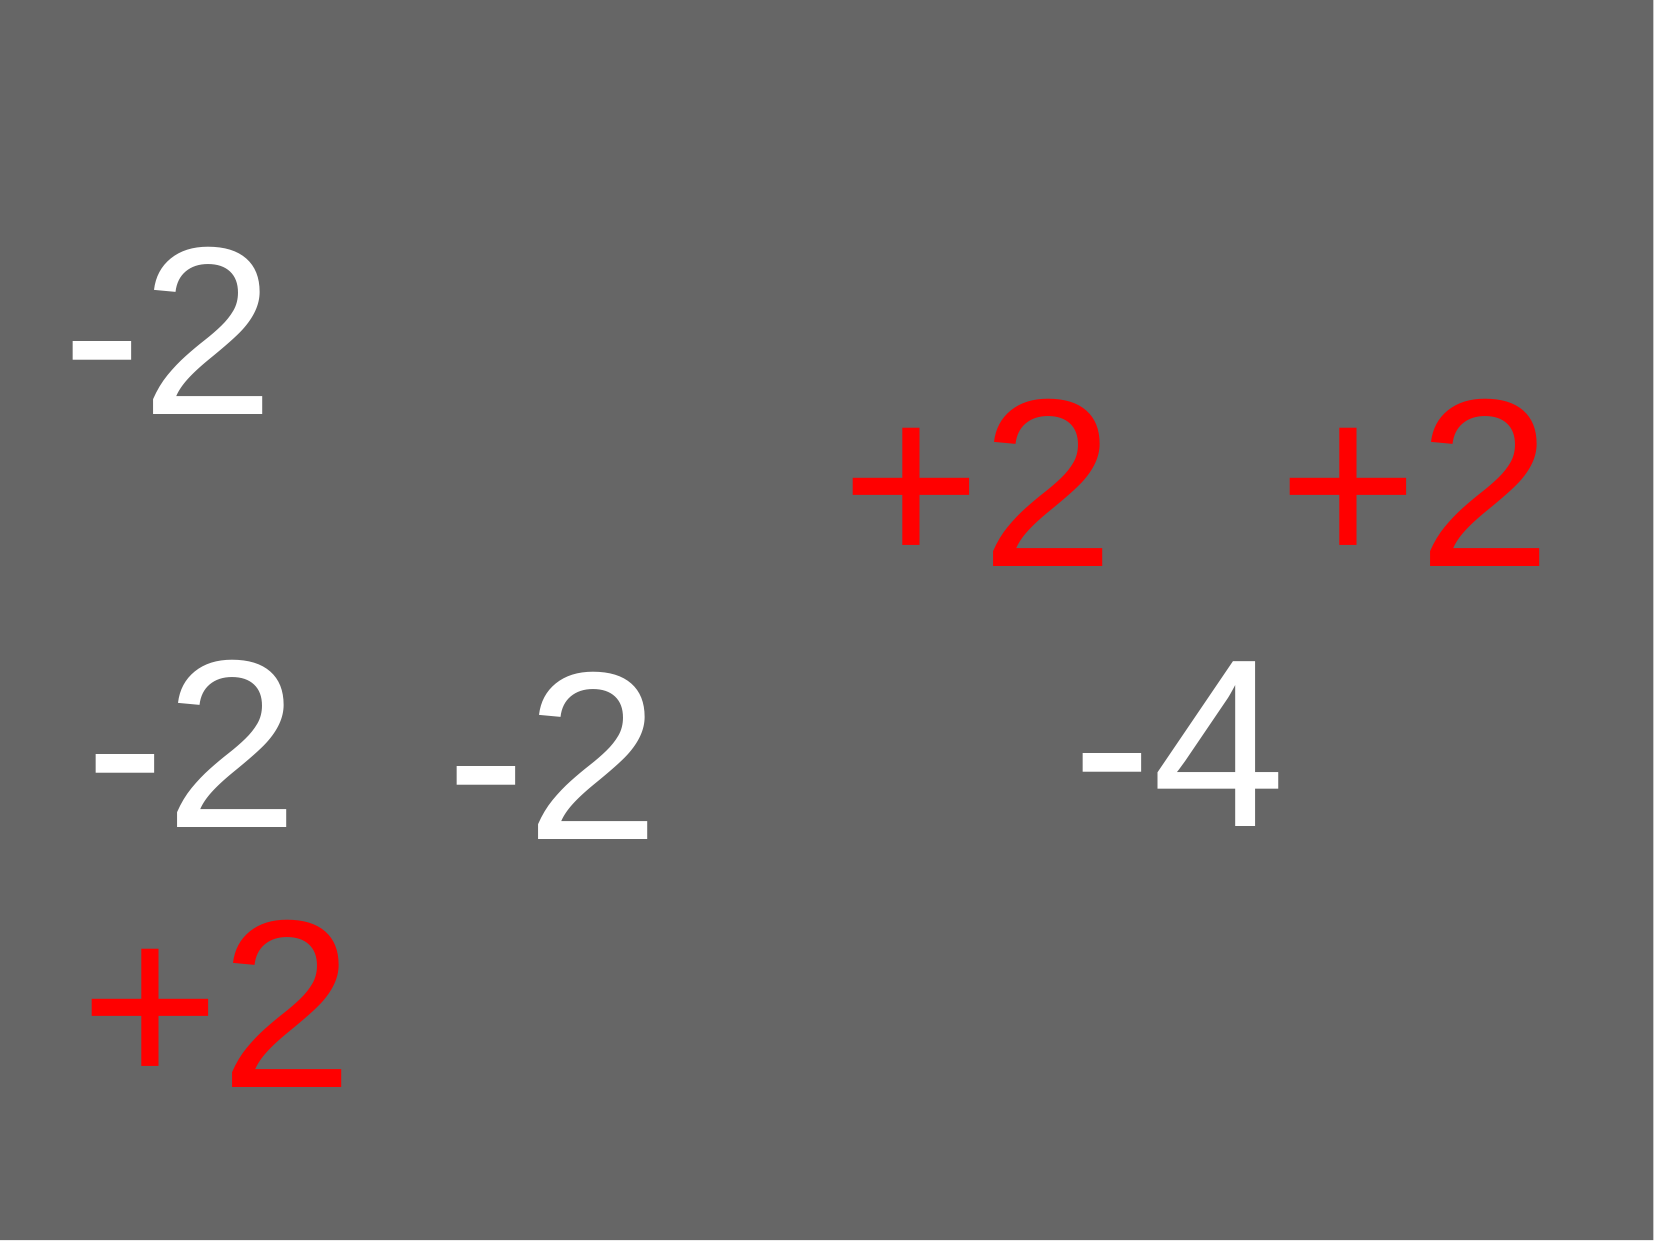

-2
+2
+2
+6
-4
-2
-2
+2